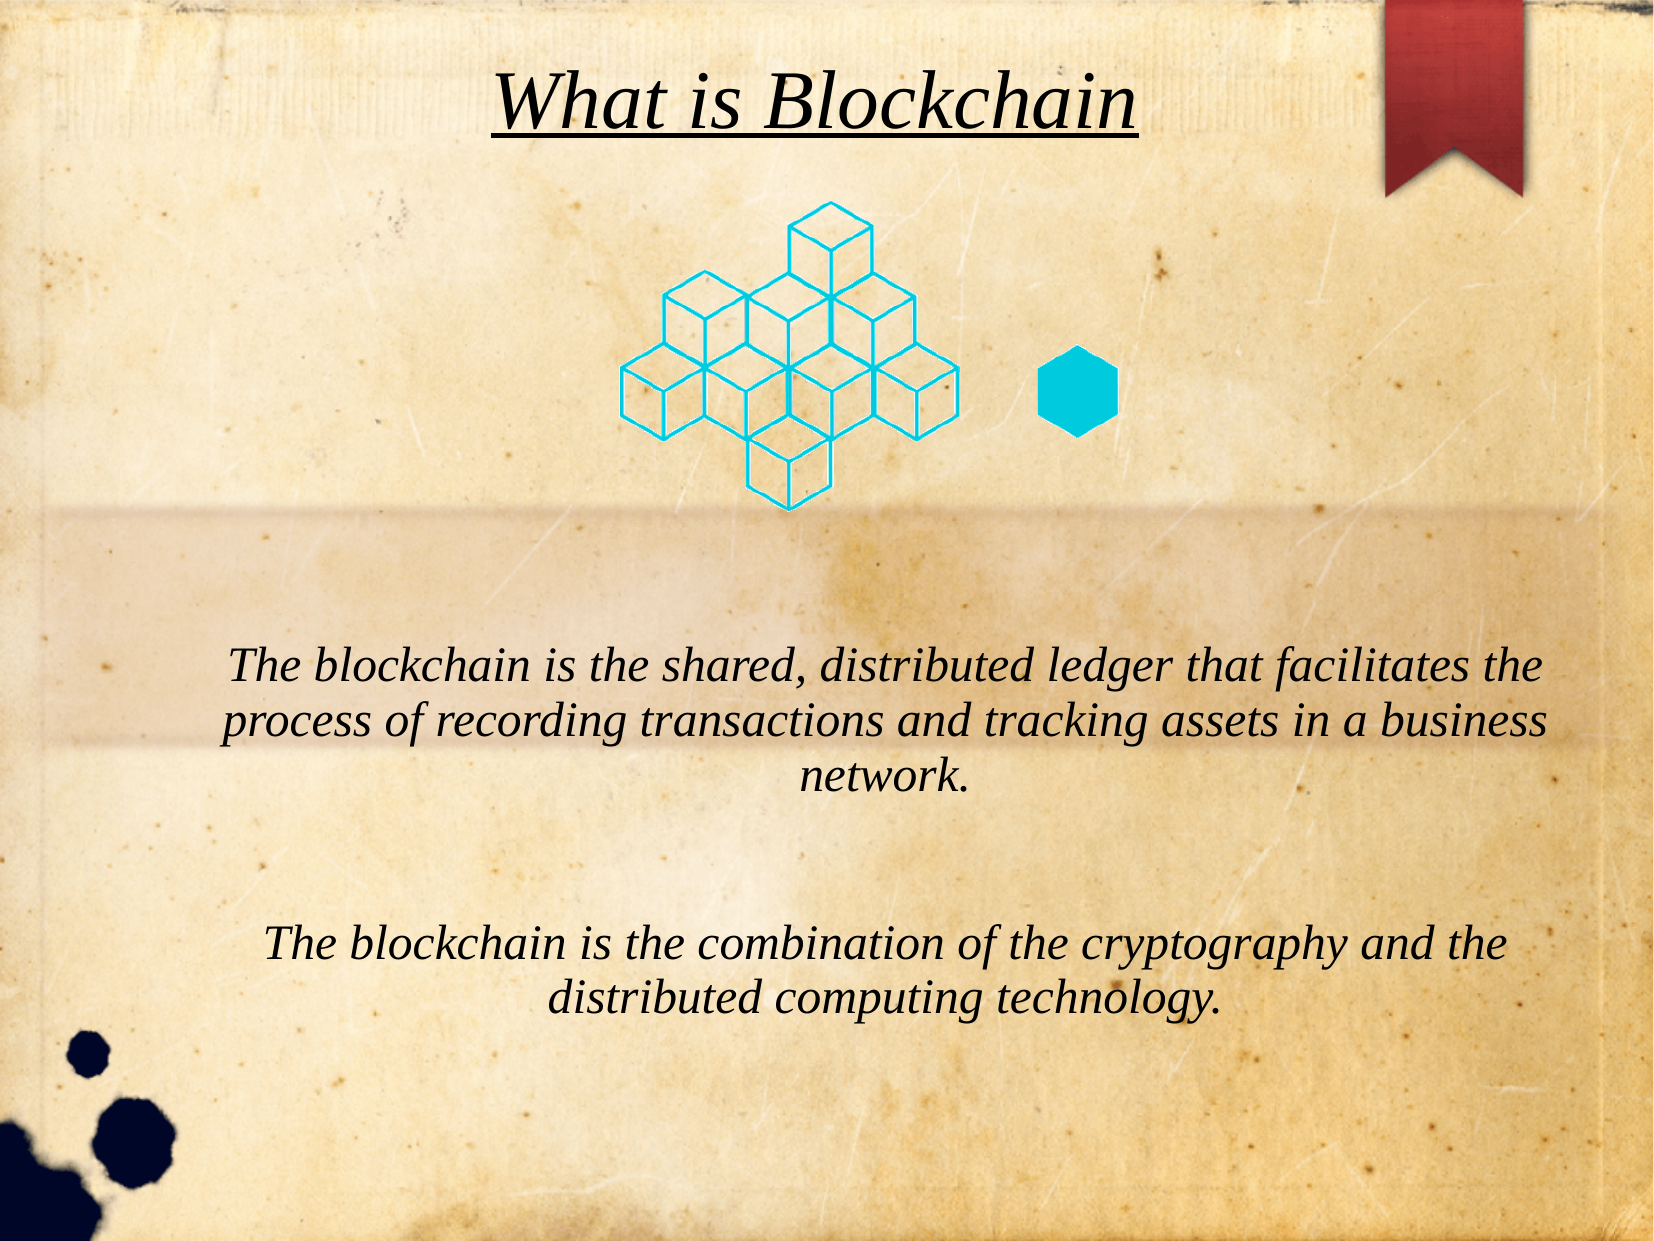

# What is Blockchain
The blockchain is the shared, distributed ledger that facilitates the process of recording transactions and tracking assets in a business network.
The blockchain is the combination of the cryptography and the distributed computing technology.